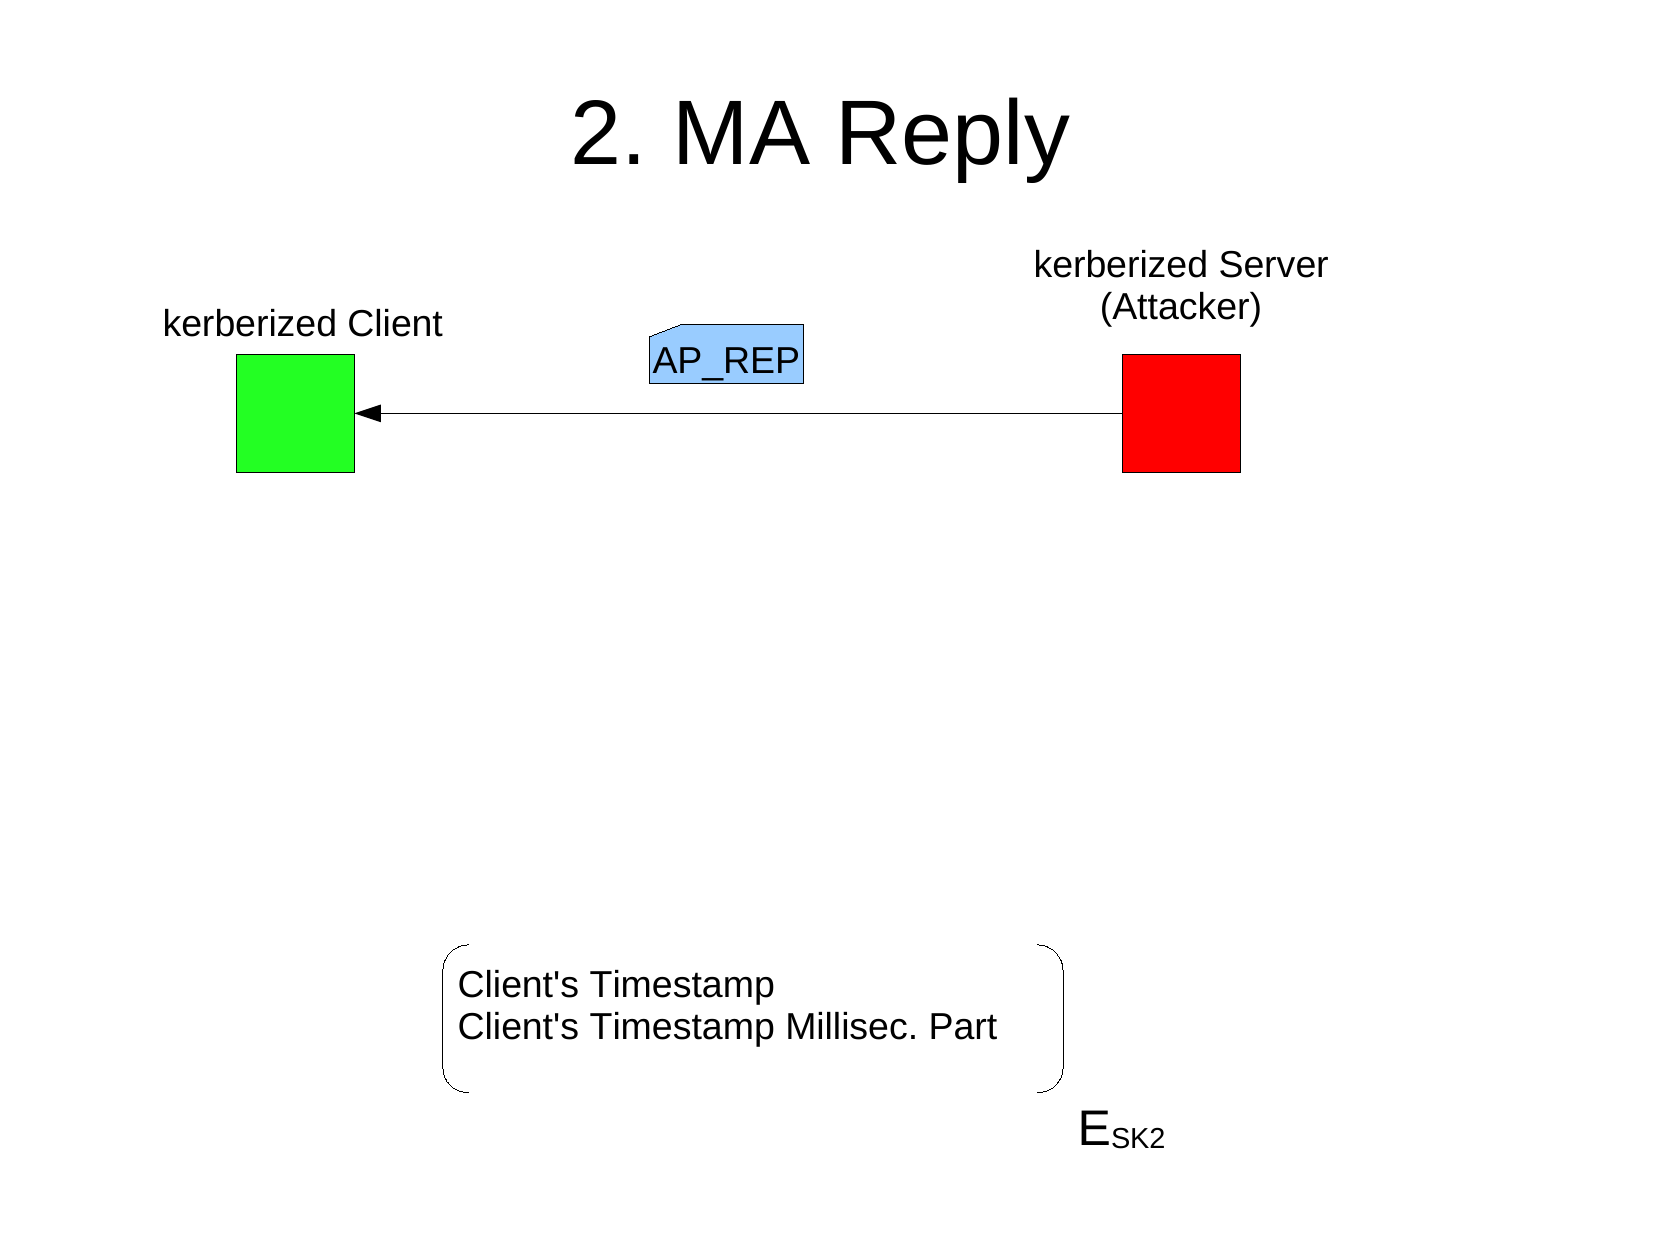

# 2. MA Reply
kerberized Server
(Attacker)
kerberized Client
AP_REP
Client's Timestamp
Client's Timestamp Millisec. Part
ESK2